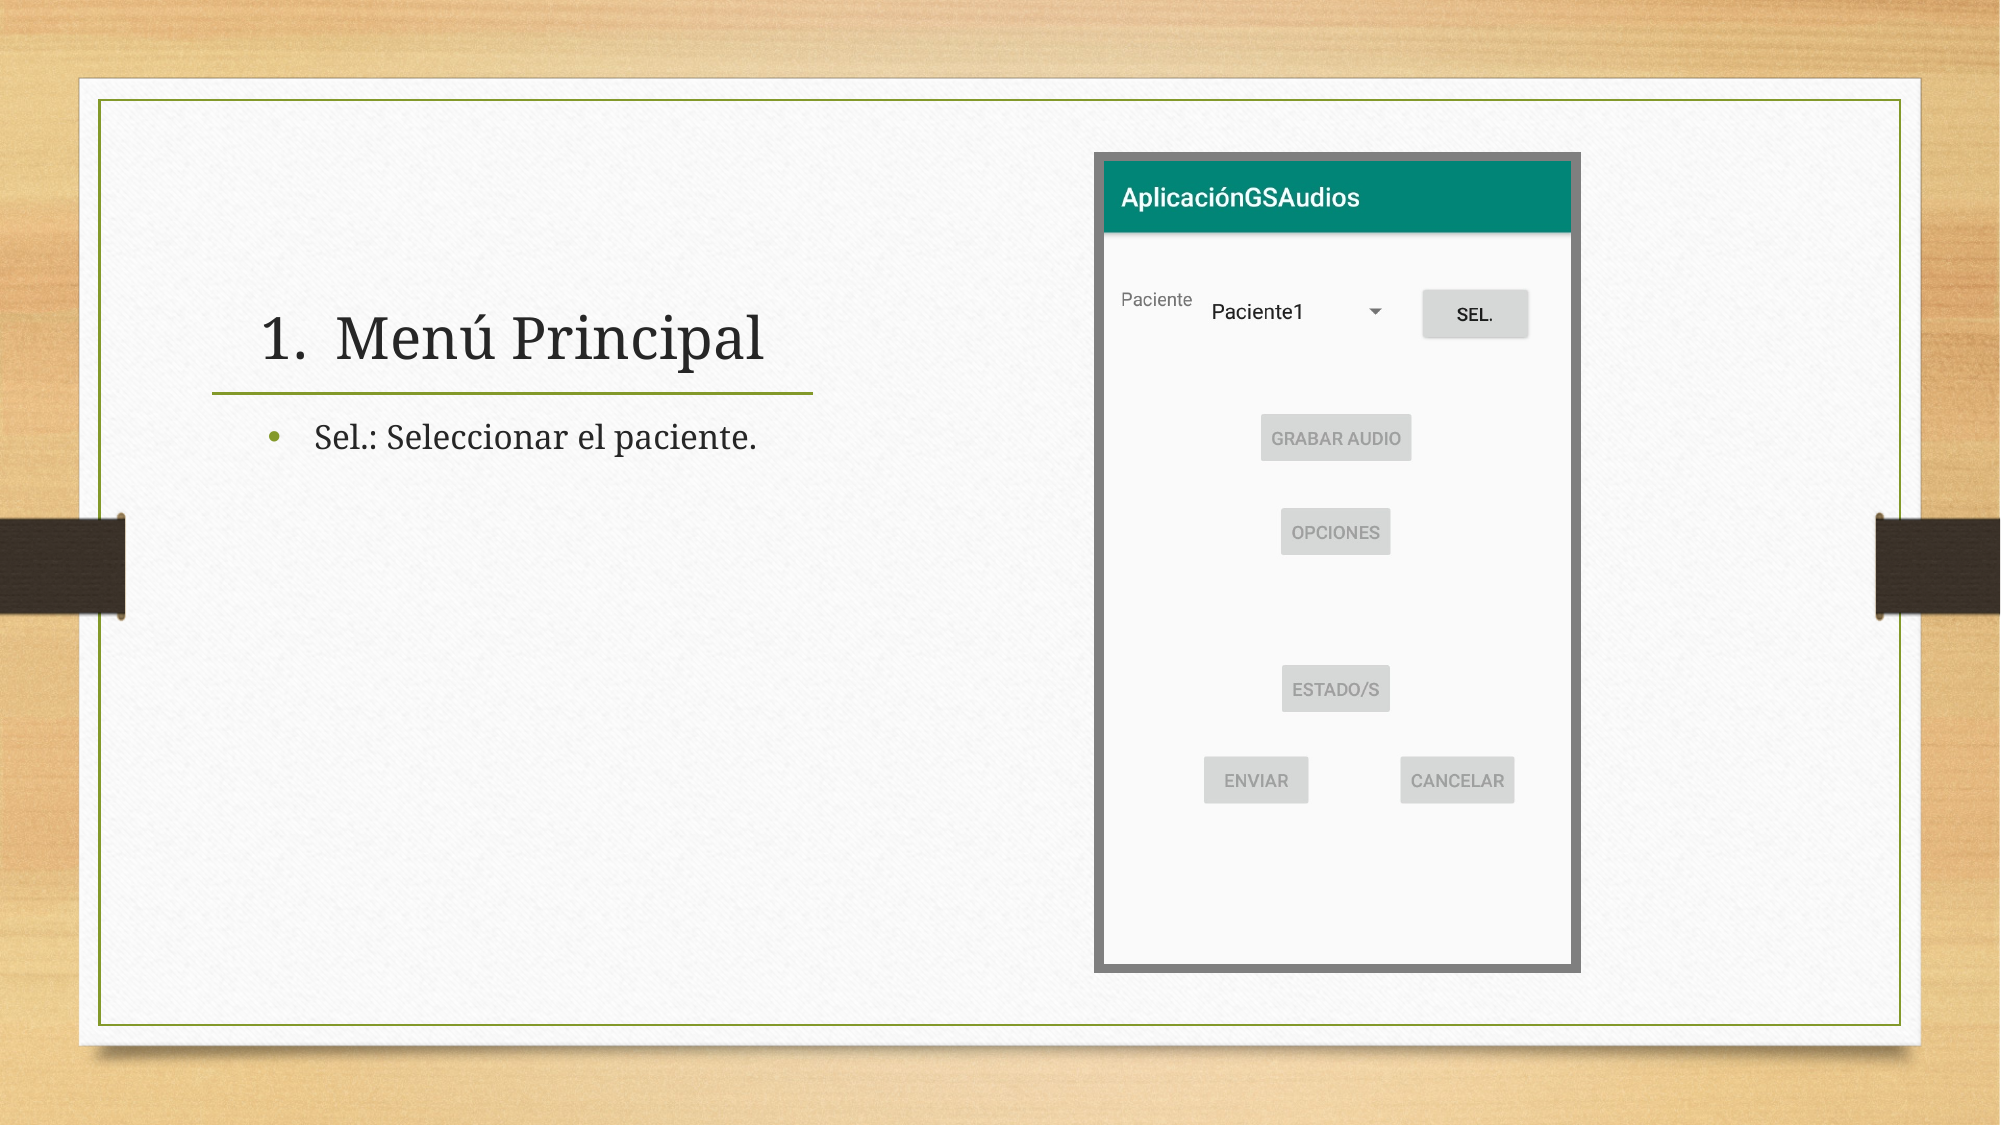

# 1.	Menú Principal
Sel.: Seleccionar el paciente.